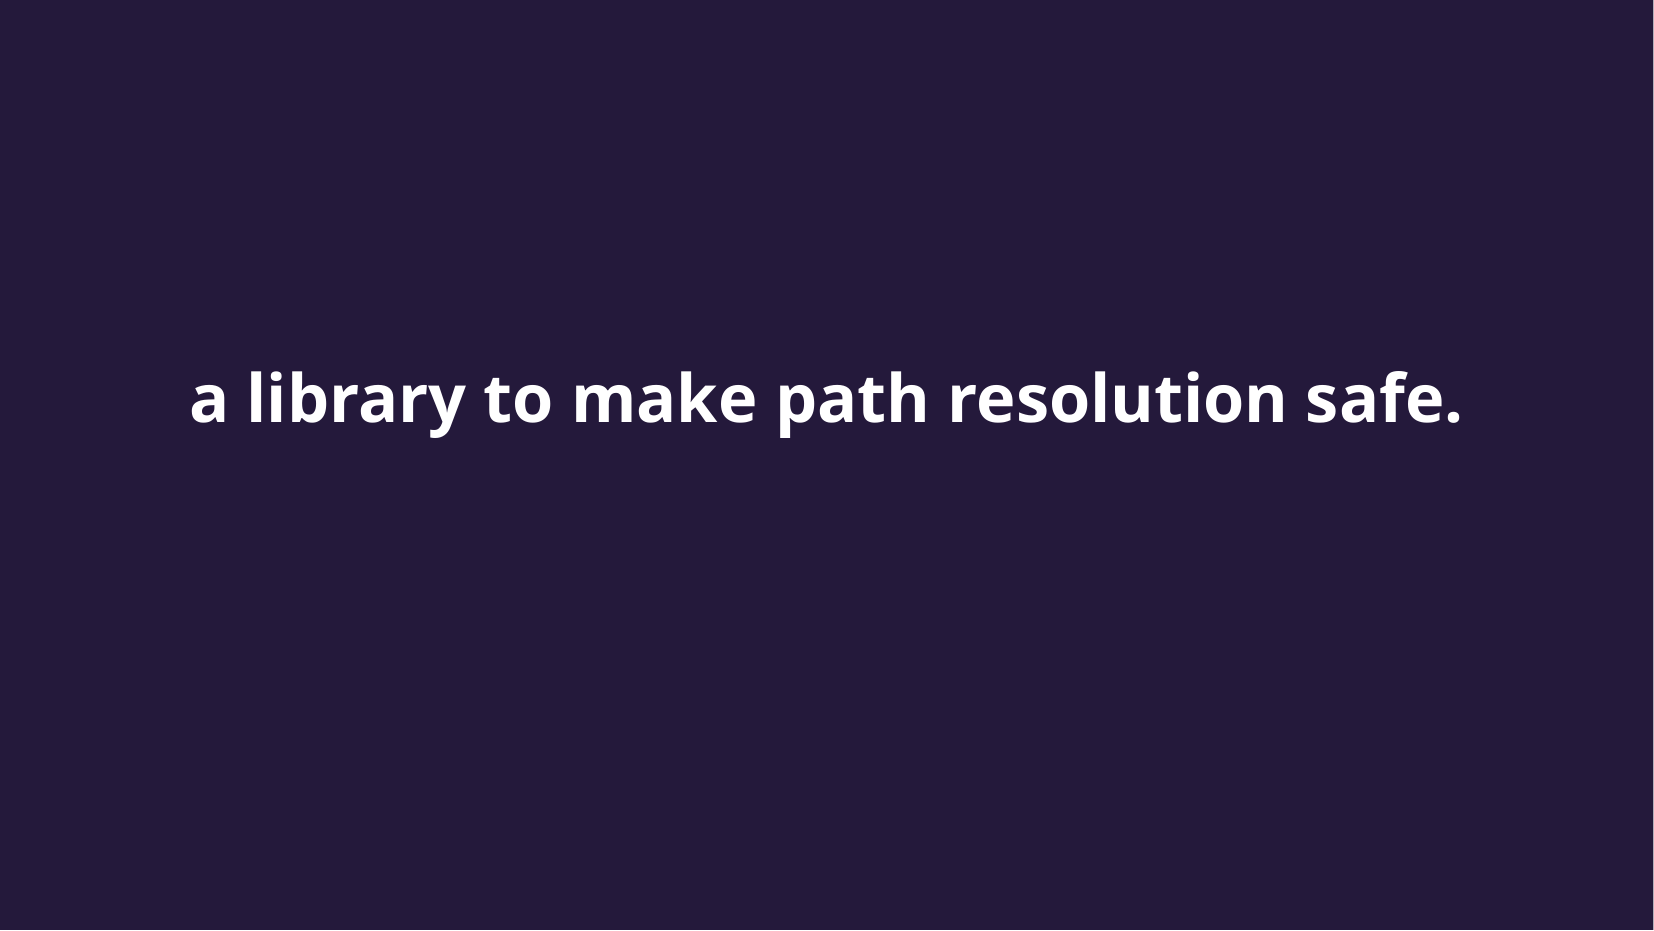

# a library to make path resolution safe.